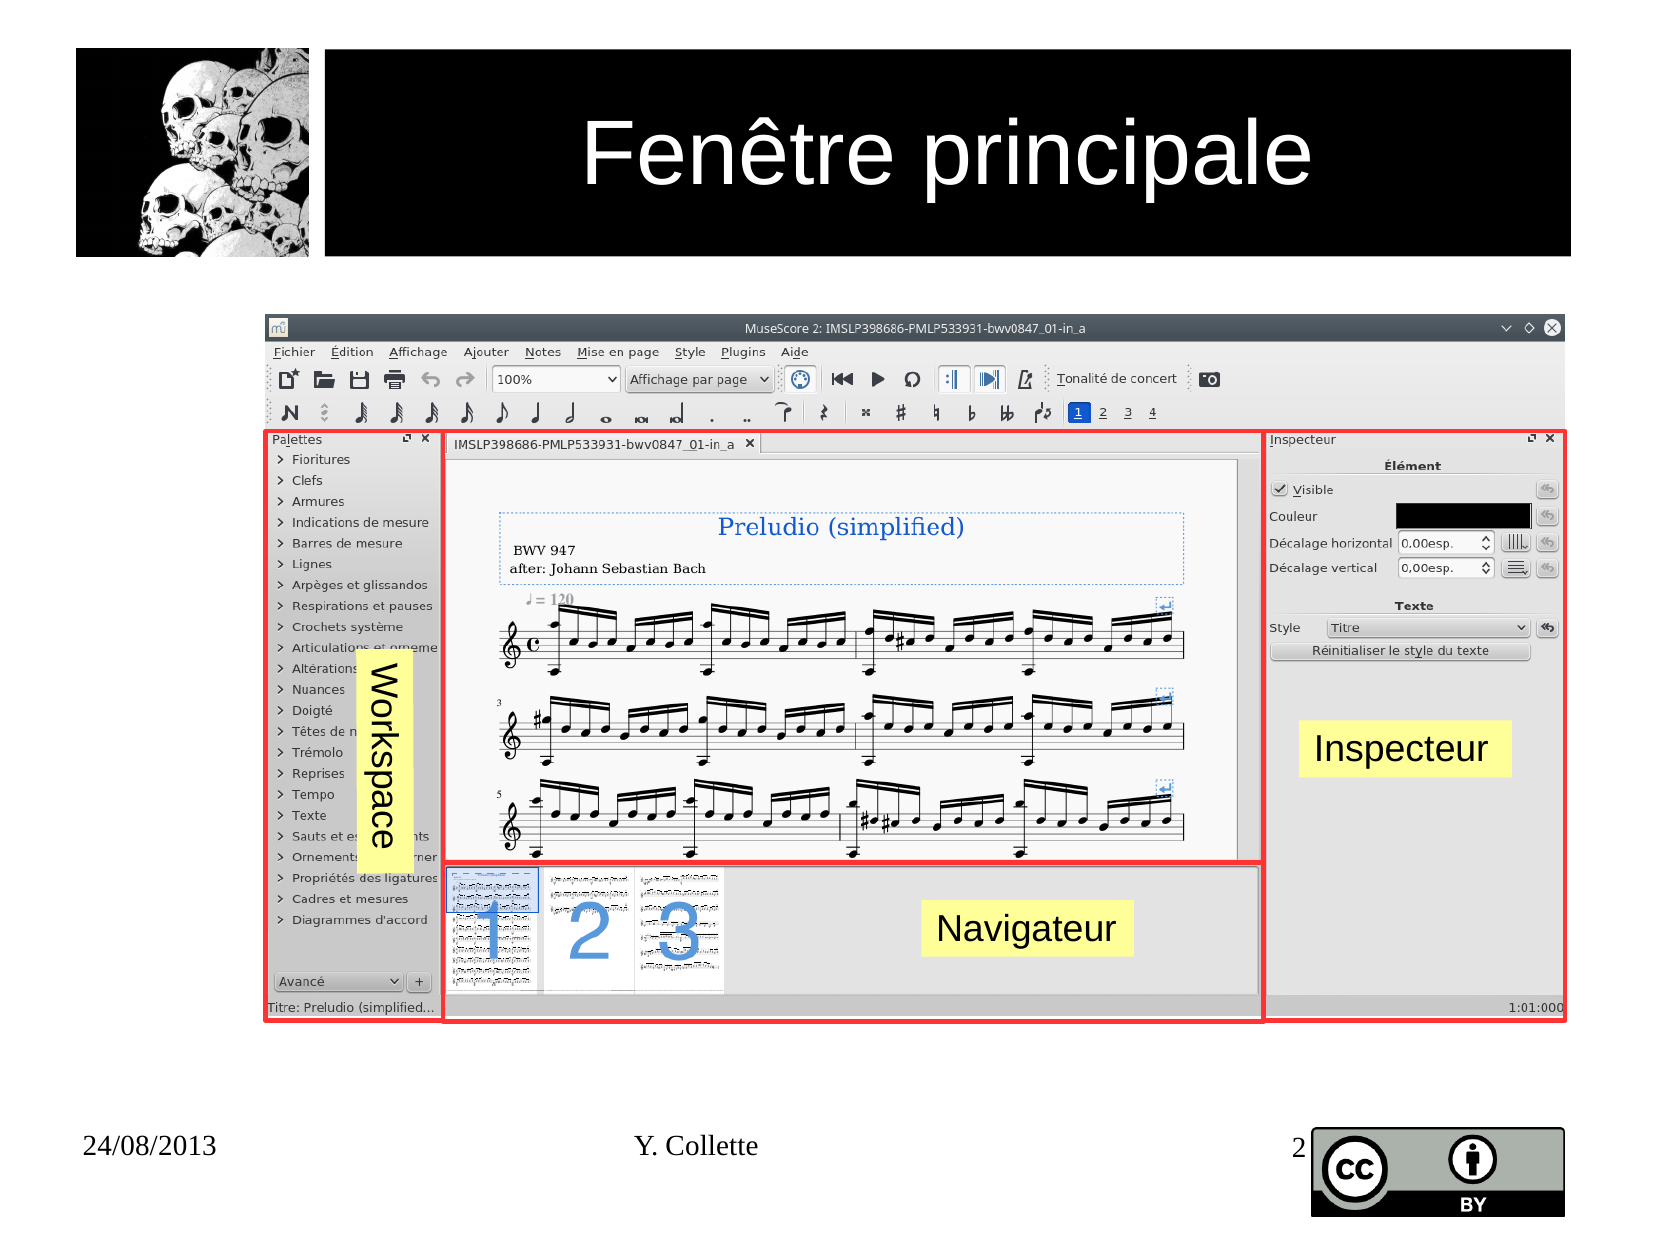

# Fenêtre principale
Inspecteur
Workspace
Navigateur
Y. Collette
2